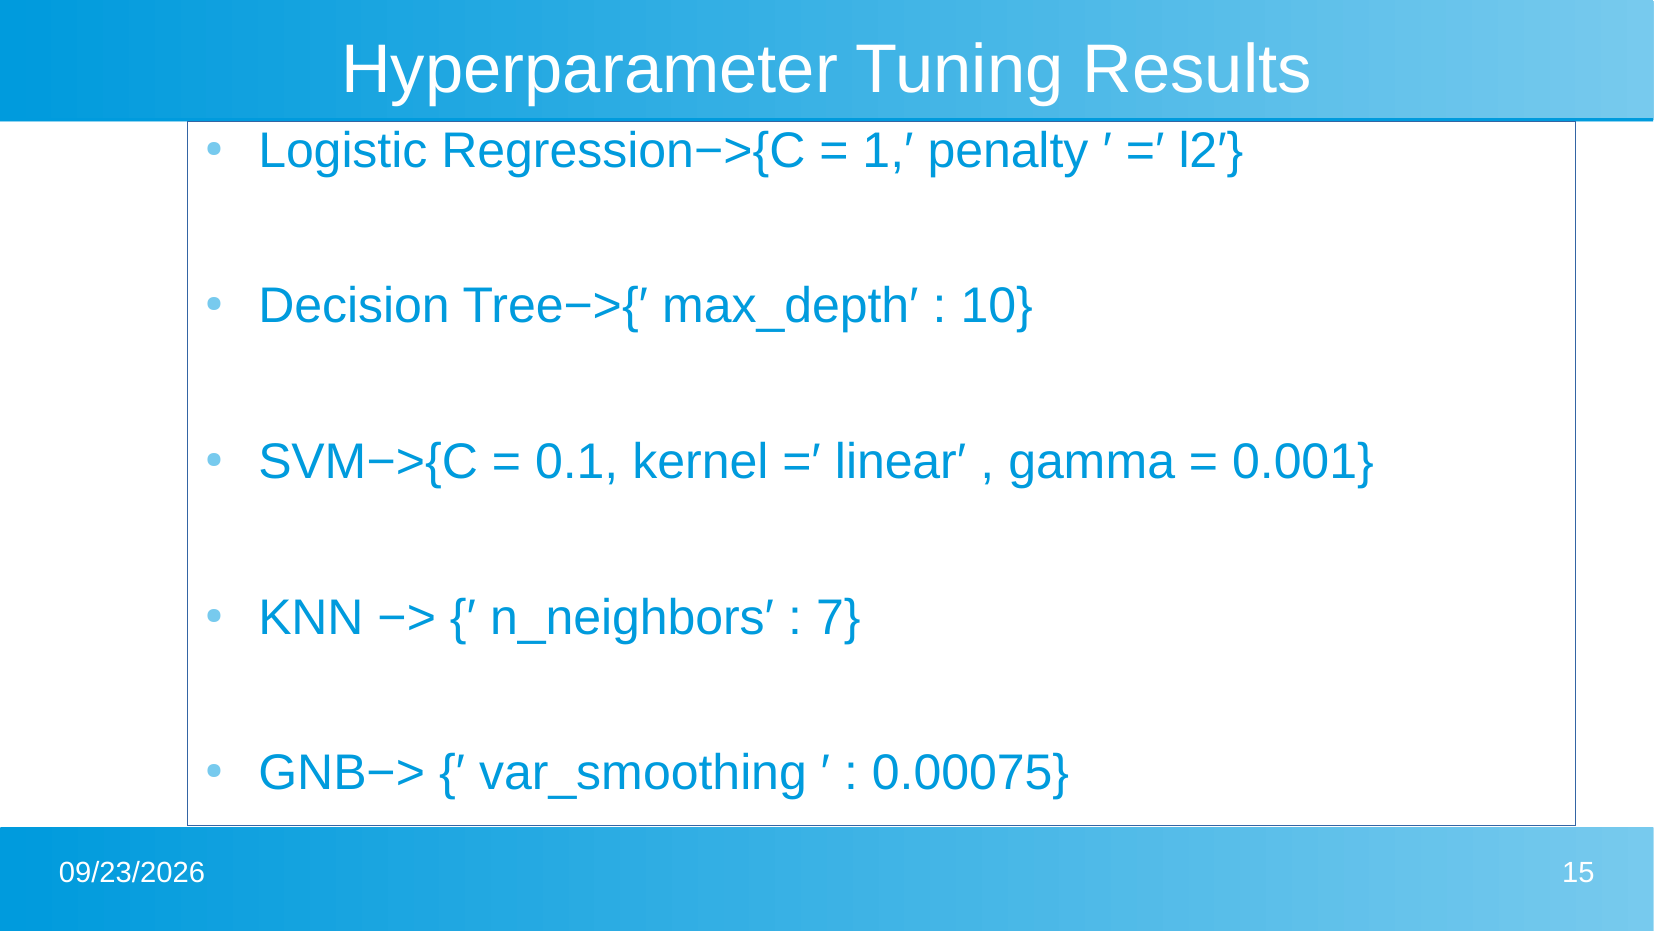

# Hyperparameter Tuning Results
Logistic Regression−>{C = 1,′ penalty ′ =′ l2′}
Decision Tree−>{′ max_depth′ : 10}
SVM−>{C = 0.1, kernel =′ linear′ , gamma = 0.001}
KNN −> {′ n_neighbors′ : 7}
GNB−> {′ var_smoothing ′ : 0.00075}
15